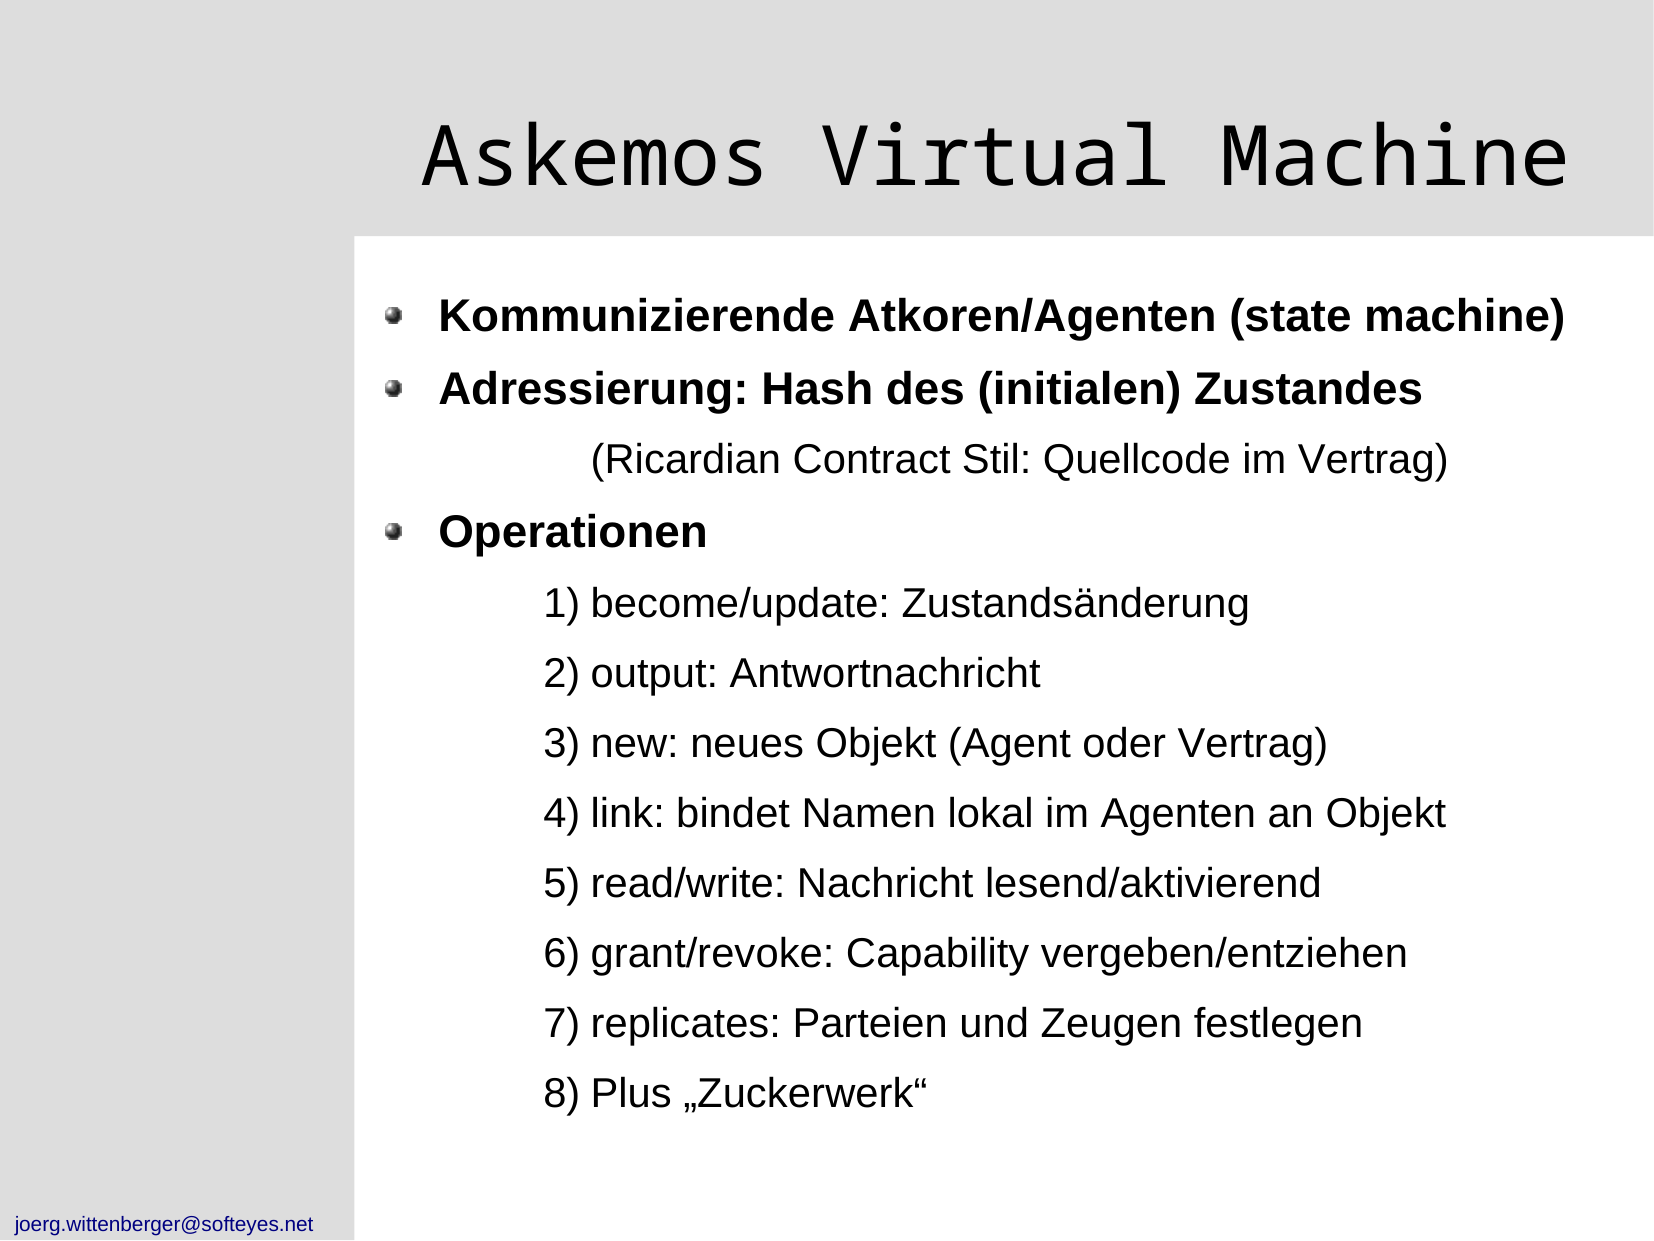

# Askemos Virtual Machine
Kommunizierende Atkoren/Agenten (state machine)
Adressierung: Hash des (initialen) Zustandes
(Ricardian Contract Stil: Quellcode im Vertrag)
Operationen
become/update: Zustandsänderung
output: Antwortnachricht
new: neues Objekt (Agent oder Vertrag)
link: bindet Namen lokal im Agenten an Objekt
read/write: Nachricht lesend/aktivierend
grant/revoke: Capability vergeben/entziehen
replicates: Parteien und Zeugen festlegen
Plus „Zuckerwerk“